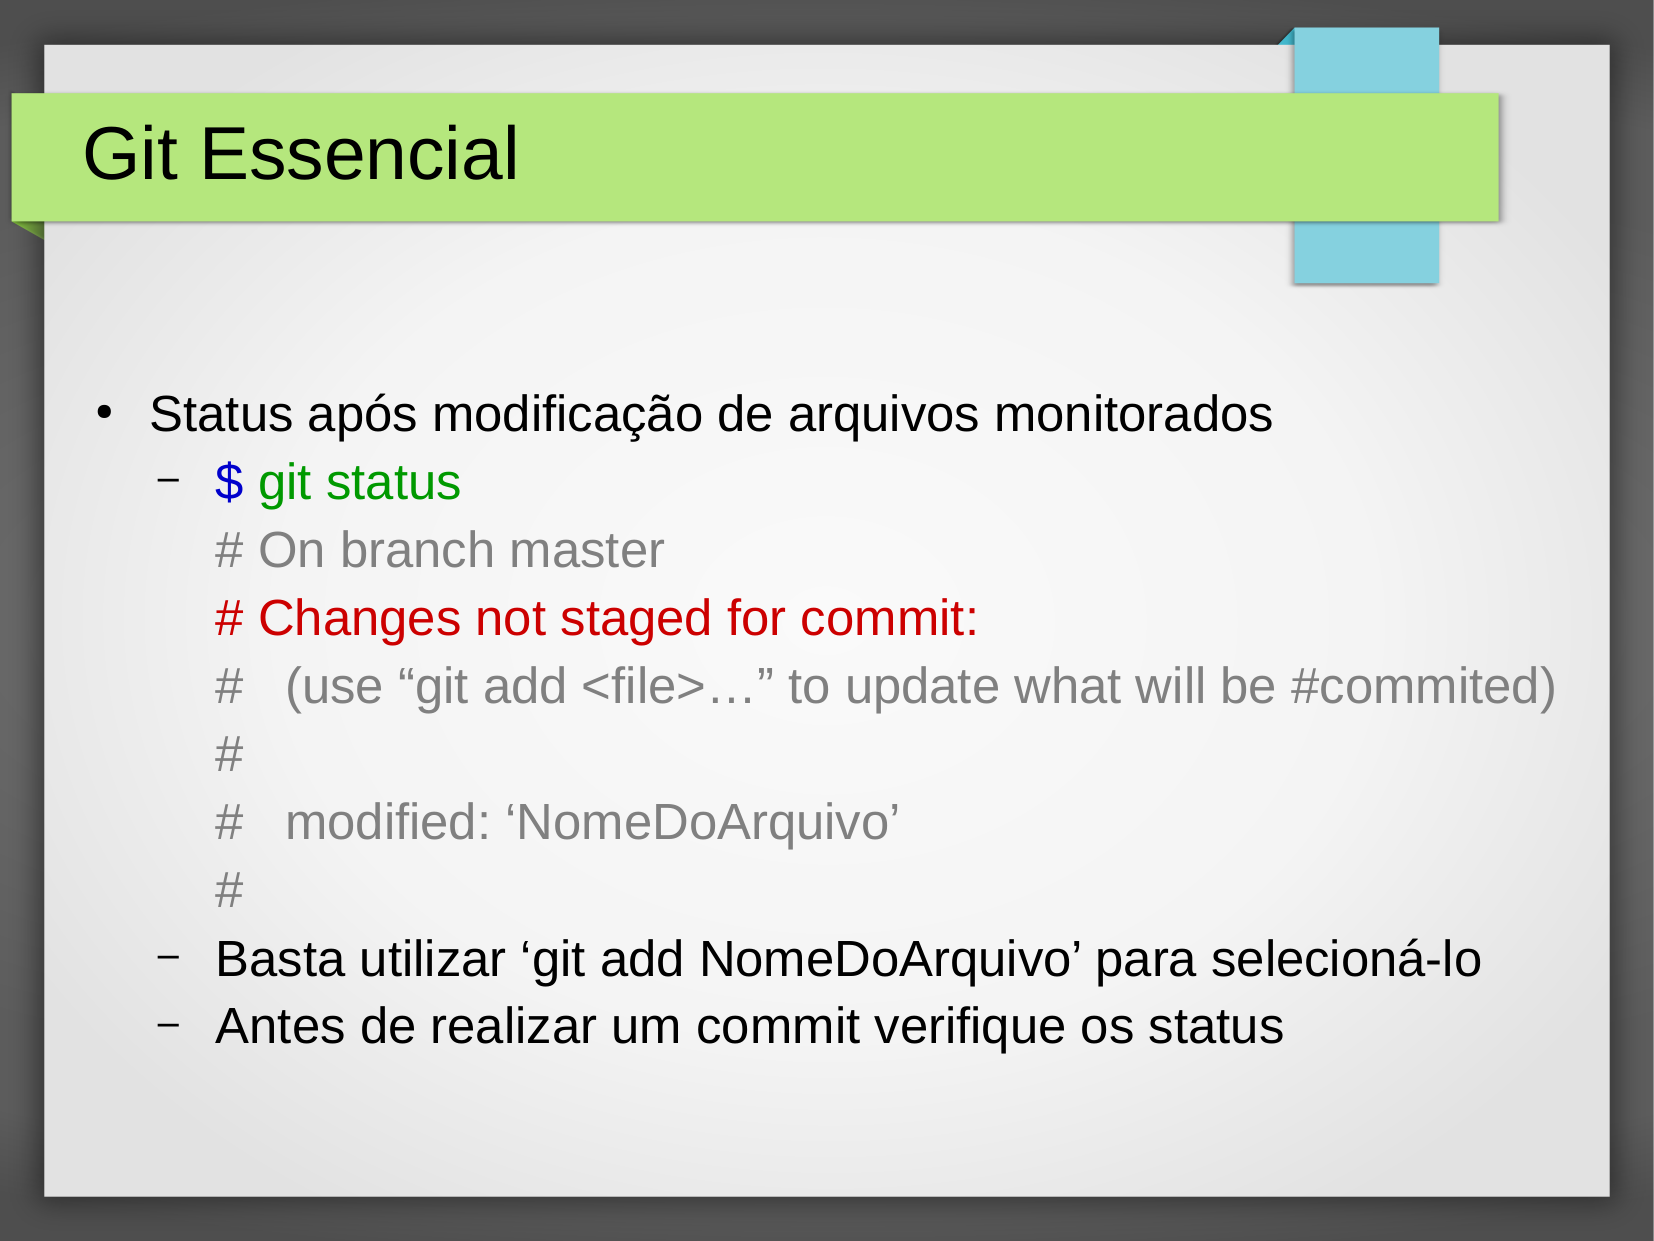

# Git Essencial
Status após modificação de arquivos monitorados
$ git status
# On branch master
# Changes not staged for commit:
# 	(use “git add <file>…” to update what will be #commited)
#
# 	modified: ‘NomeDoArquivo’
#
Basta utilizar ‘git add NomeDoArquivo’ para selecioná-lo
Antes de realizar um commit verifique os status